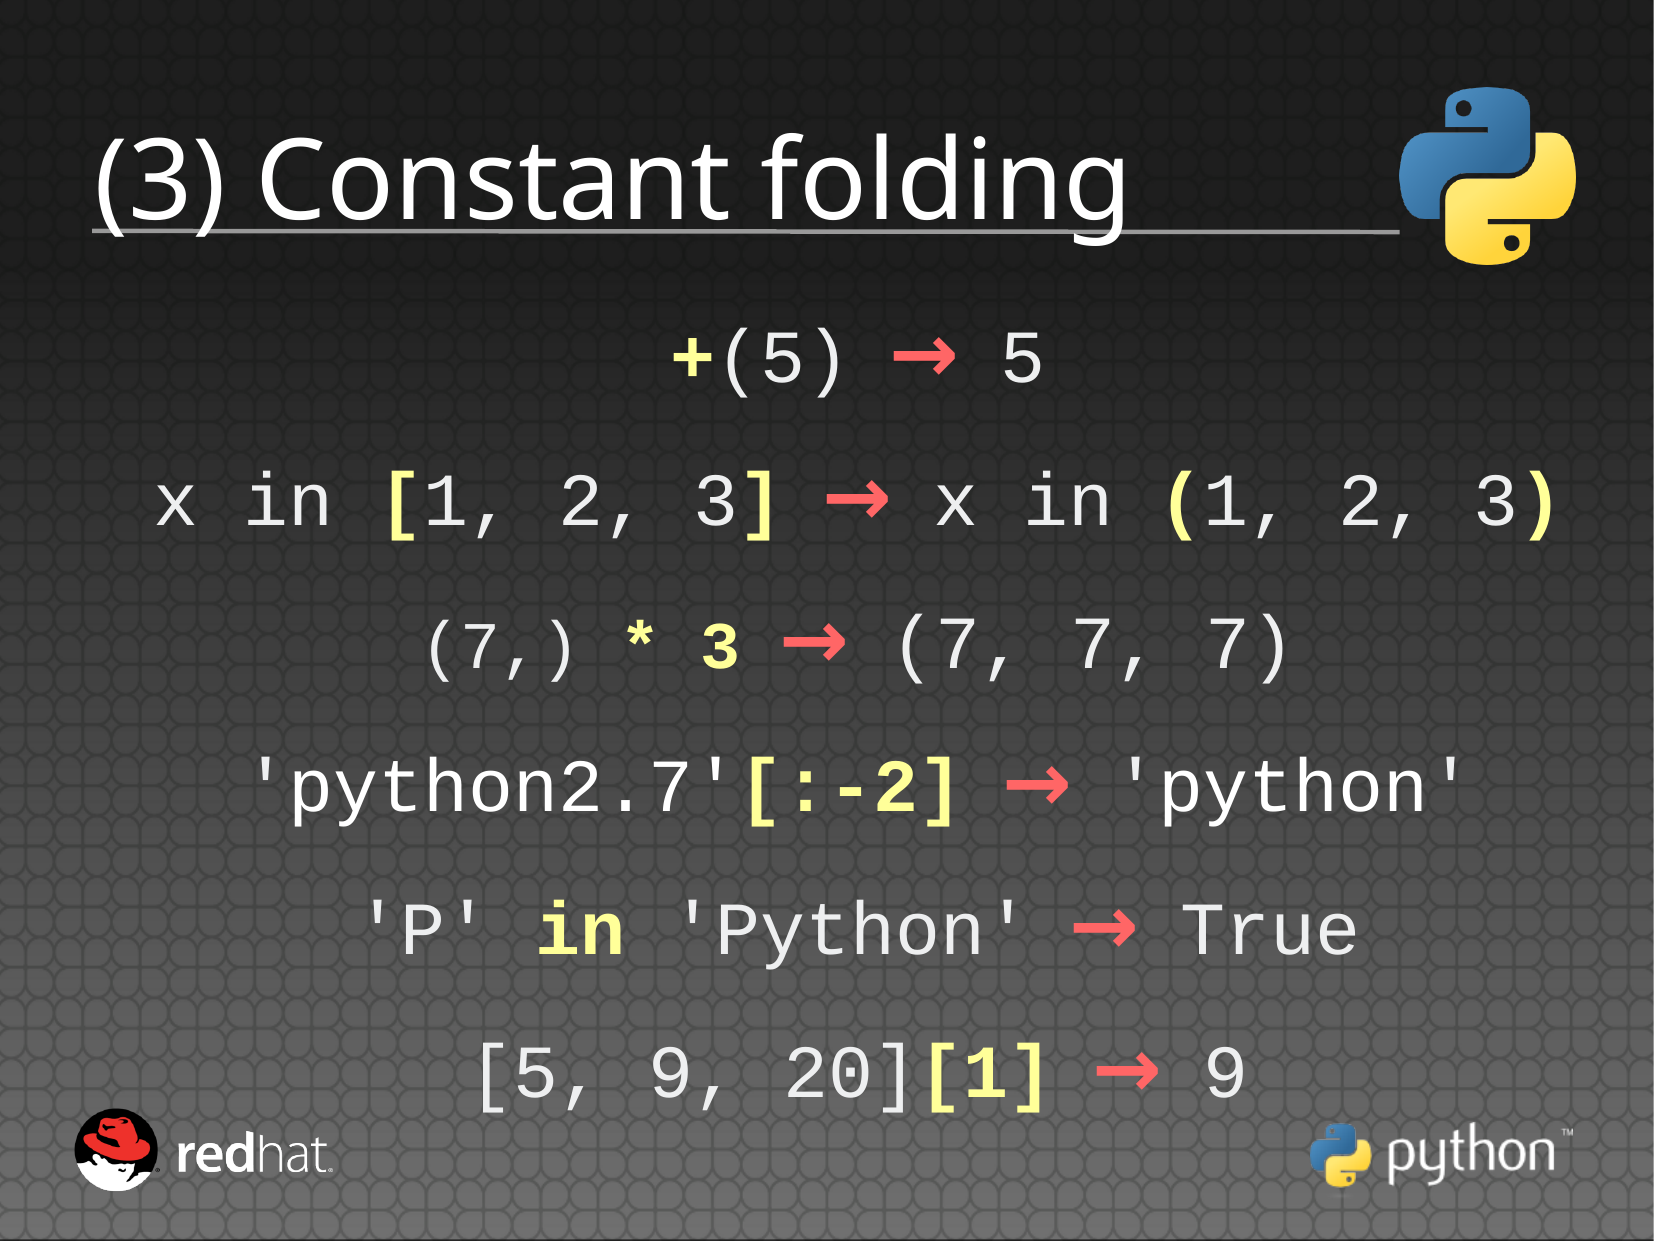

(3) Constant folding
# +(5) → 5
x in [1, 2, 3] → x in (1, 2, 3)
(7,) * 3 → (7, 7, 7)
'python2.7'[:-2] → 'python'
'P' in 'Python' → True
[5, 9, 20][1] → 9